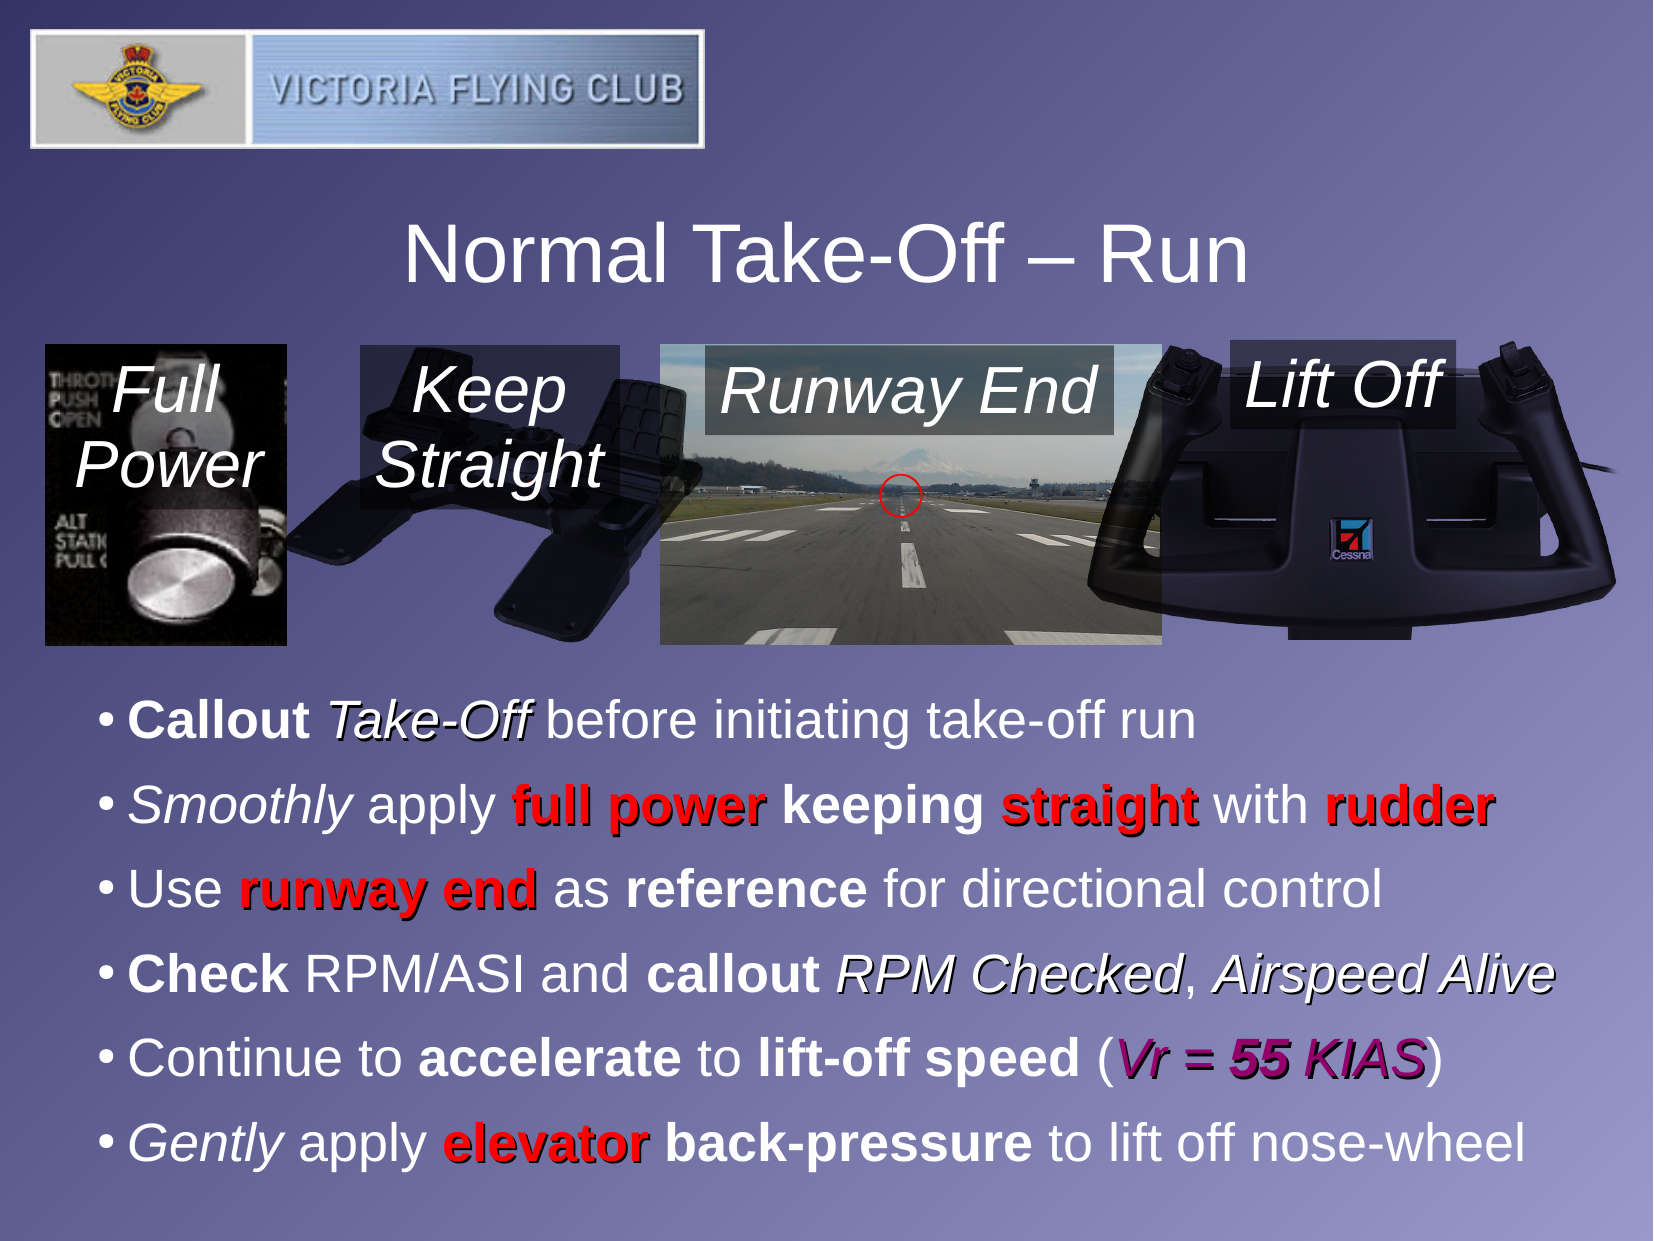

Normal Take-Off – Run
Lift Off
 Full
Power
 Keep
Straight
Runway End
# Callout Take-Off before initiating take-off run
Smoothly apply full power keeping straight with rudder
Use runway end as reference for directional control
Check RPM/ASI and callout RPM Checked, Airspeed Alive
Continue to accelerate to lift-off speed (Vr = 55 KIAS)
Gently apply elevator back-pressure to lift off nose-wheel